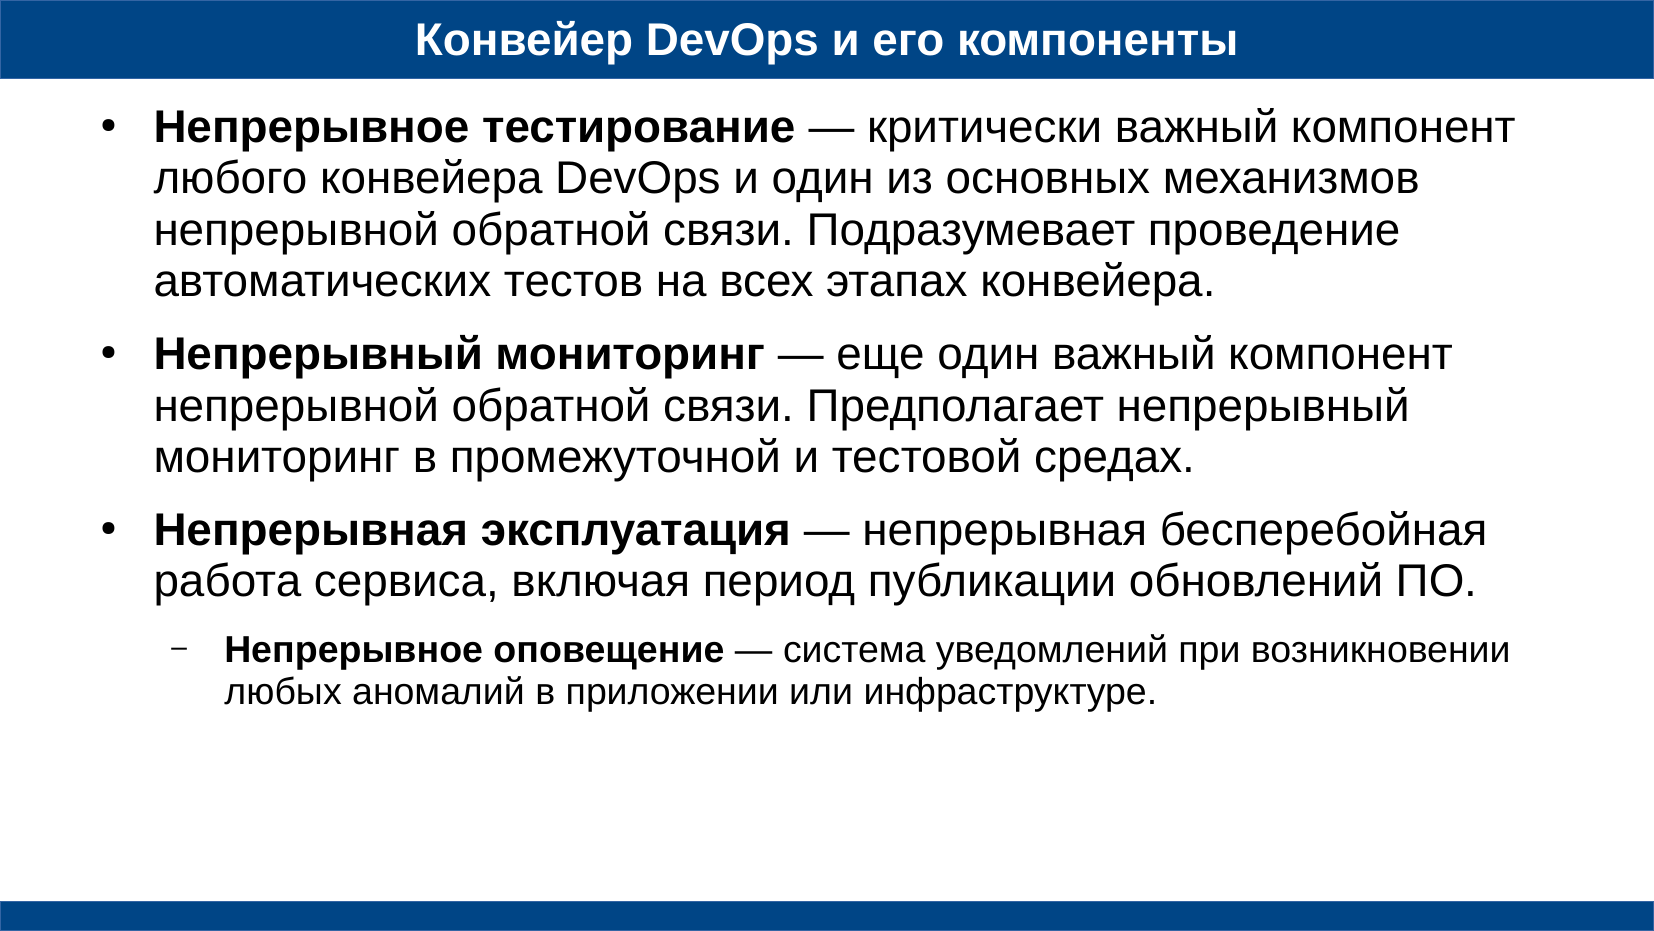

# Конвейер DevOps и его компоненты
Непрерывное тестирование — критически важный компонент любого конвейера DevOps и один из основных механизмов непрерывной обратной связи. Подразумевает проведение автоматических тестов на всех этапах конвейера.
Непрерывный мониторинг — еще один важный компонент непрерывной обратной связи. Предполагает непрерывный мониторинг в промежуточной и тестовой средах.
Непрерывная эксплуатация — непрерывная бесперебойная работа сервиса, включая период публикации обновлений ПО.
Непрерывное оповещение — система уведомлений при возникновении любых аномалий в приложении или инфраструктуре.